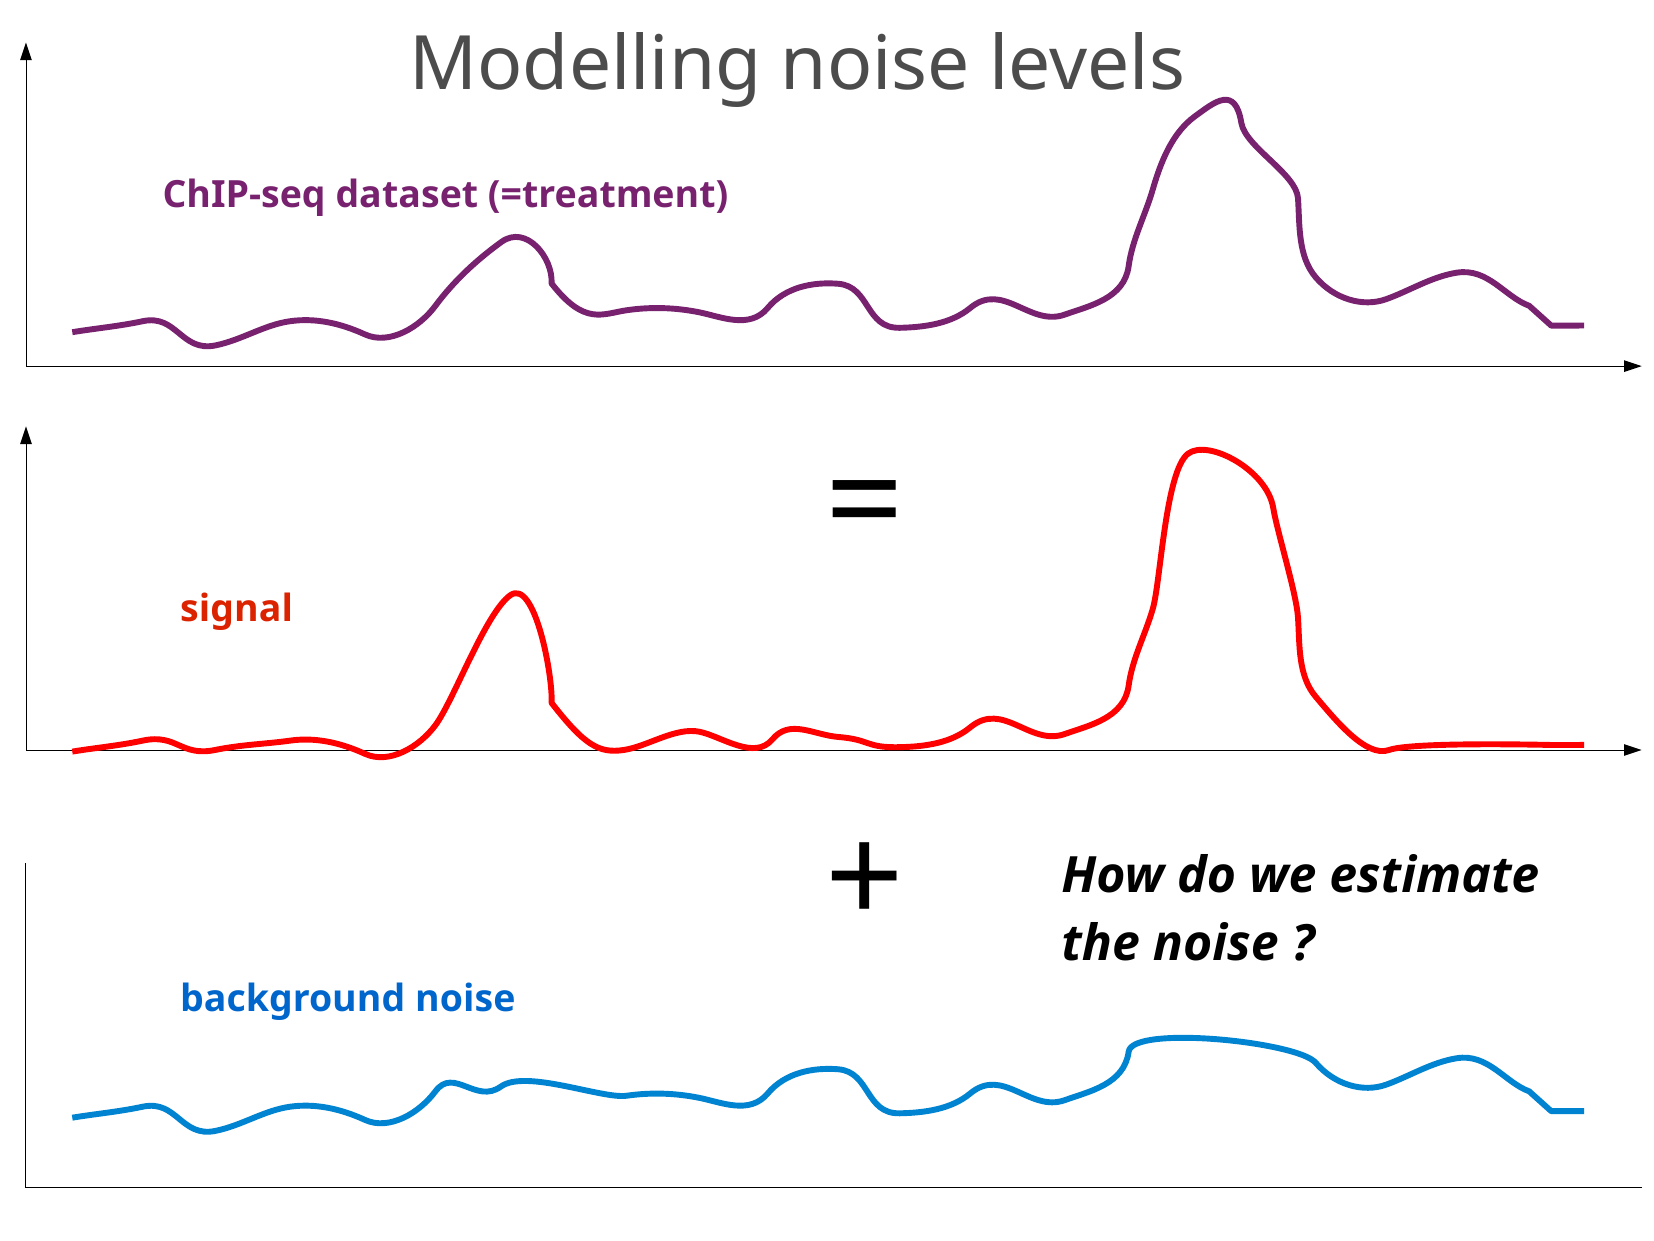

# Modelling noise levels
ChIP-seq dataset (=treatment)
=
signal
+
How do we estimate
the noise ?
background noise